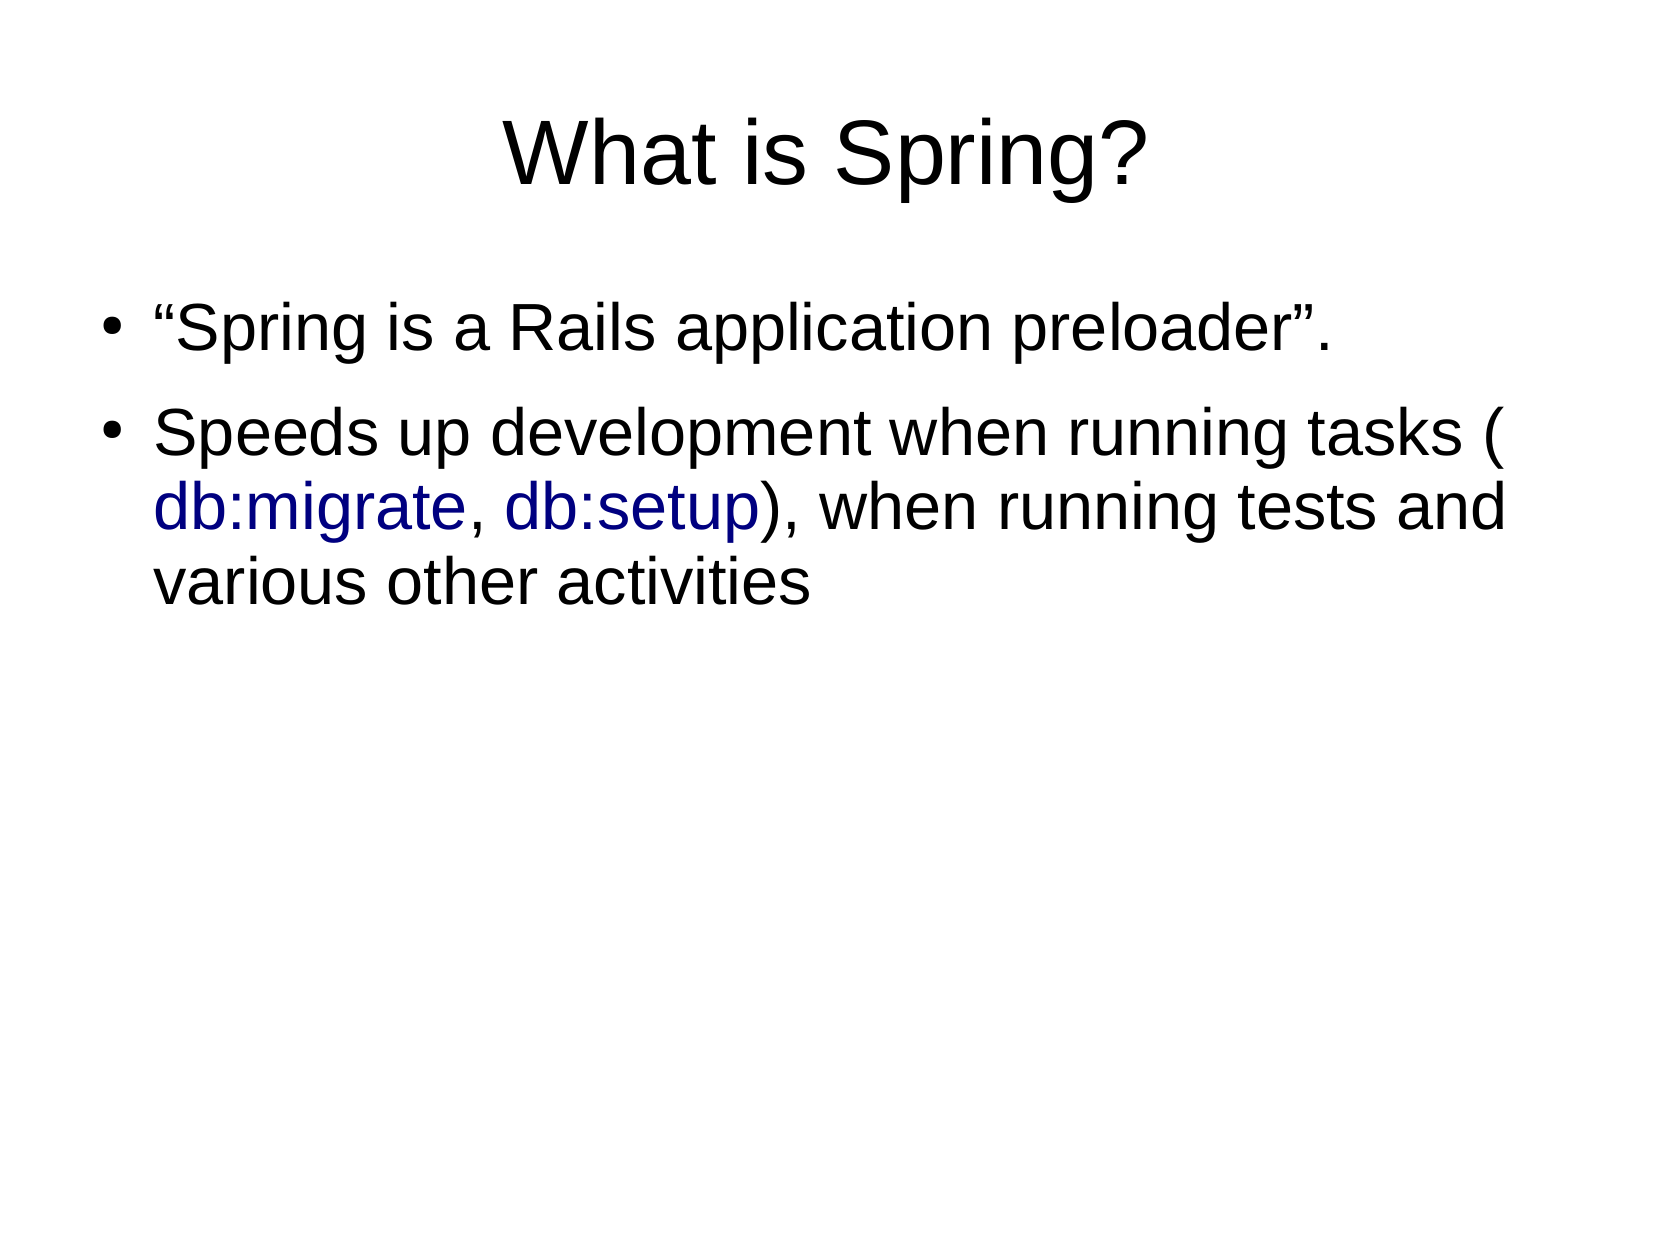

# What is Spring?
“Spring is a Rails application preloader”.
Speeds up development when running tasks (db:migrate, db:setup), when running tests and various other activities